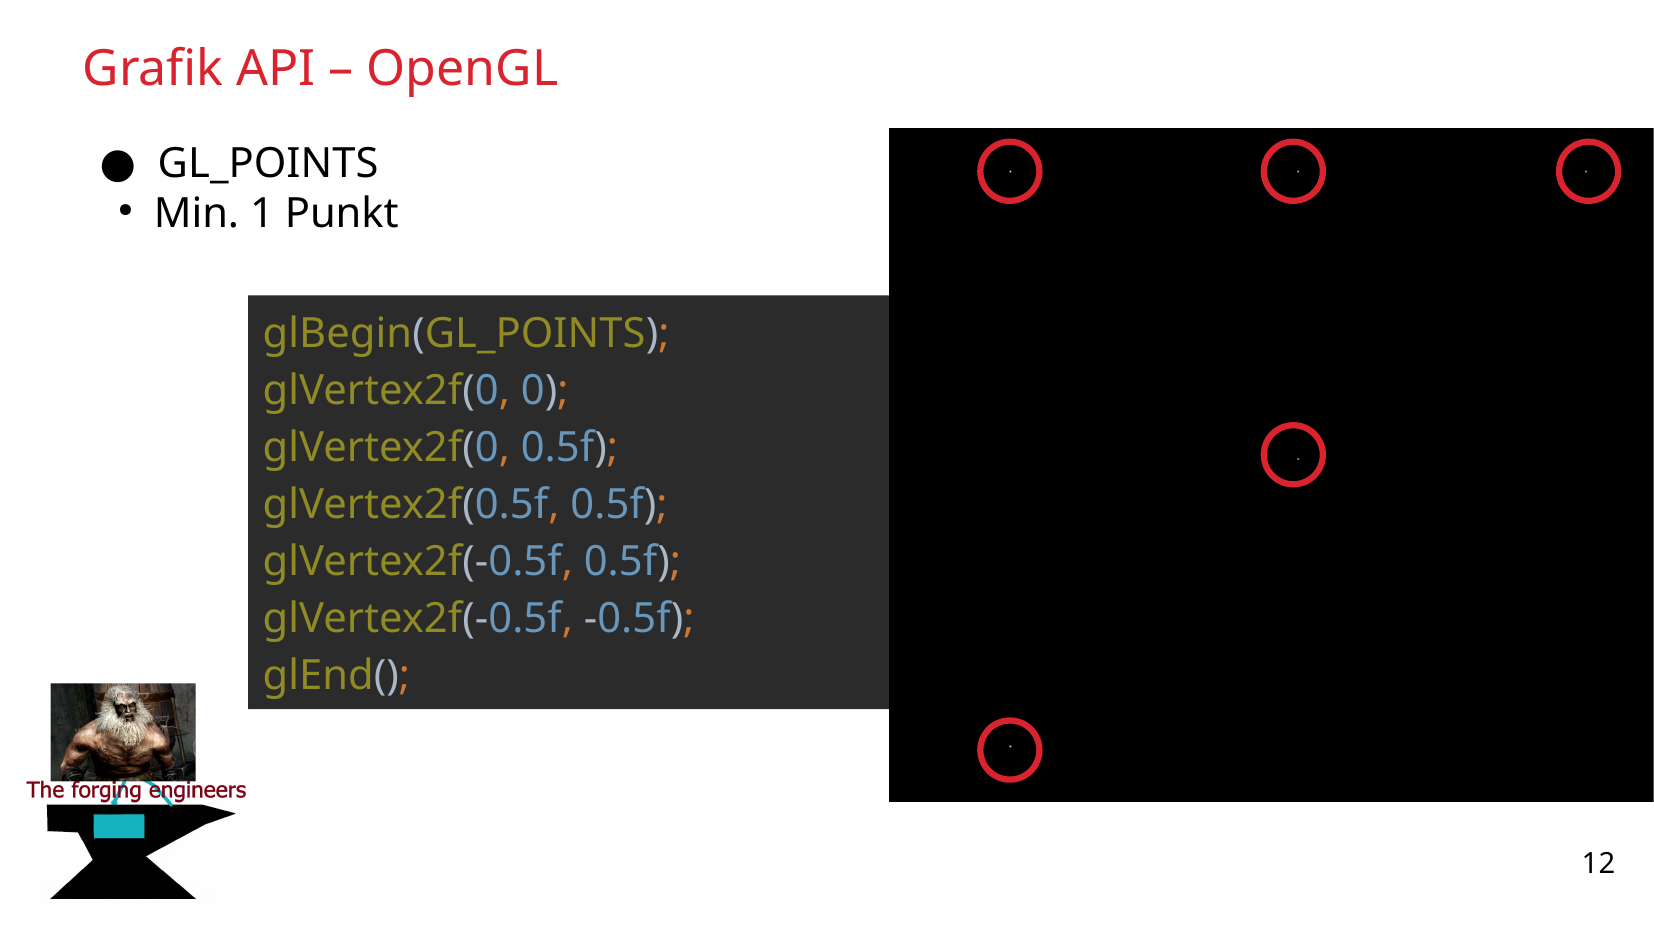

# Grafik API – OpenGL
GL_POINTS
Min. 1 Punkt
glBegin(GL_POINTS);
glVertex2f(0, 0);
glVertex2f(0, 0.5f);
glVertex2f(0.5f, 0.5f);
glVertex2f(-0.5f, 0.5f);
glVertex2f(-0.5f, -0.5f);
glEnd();